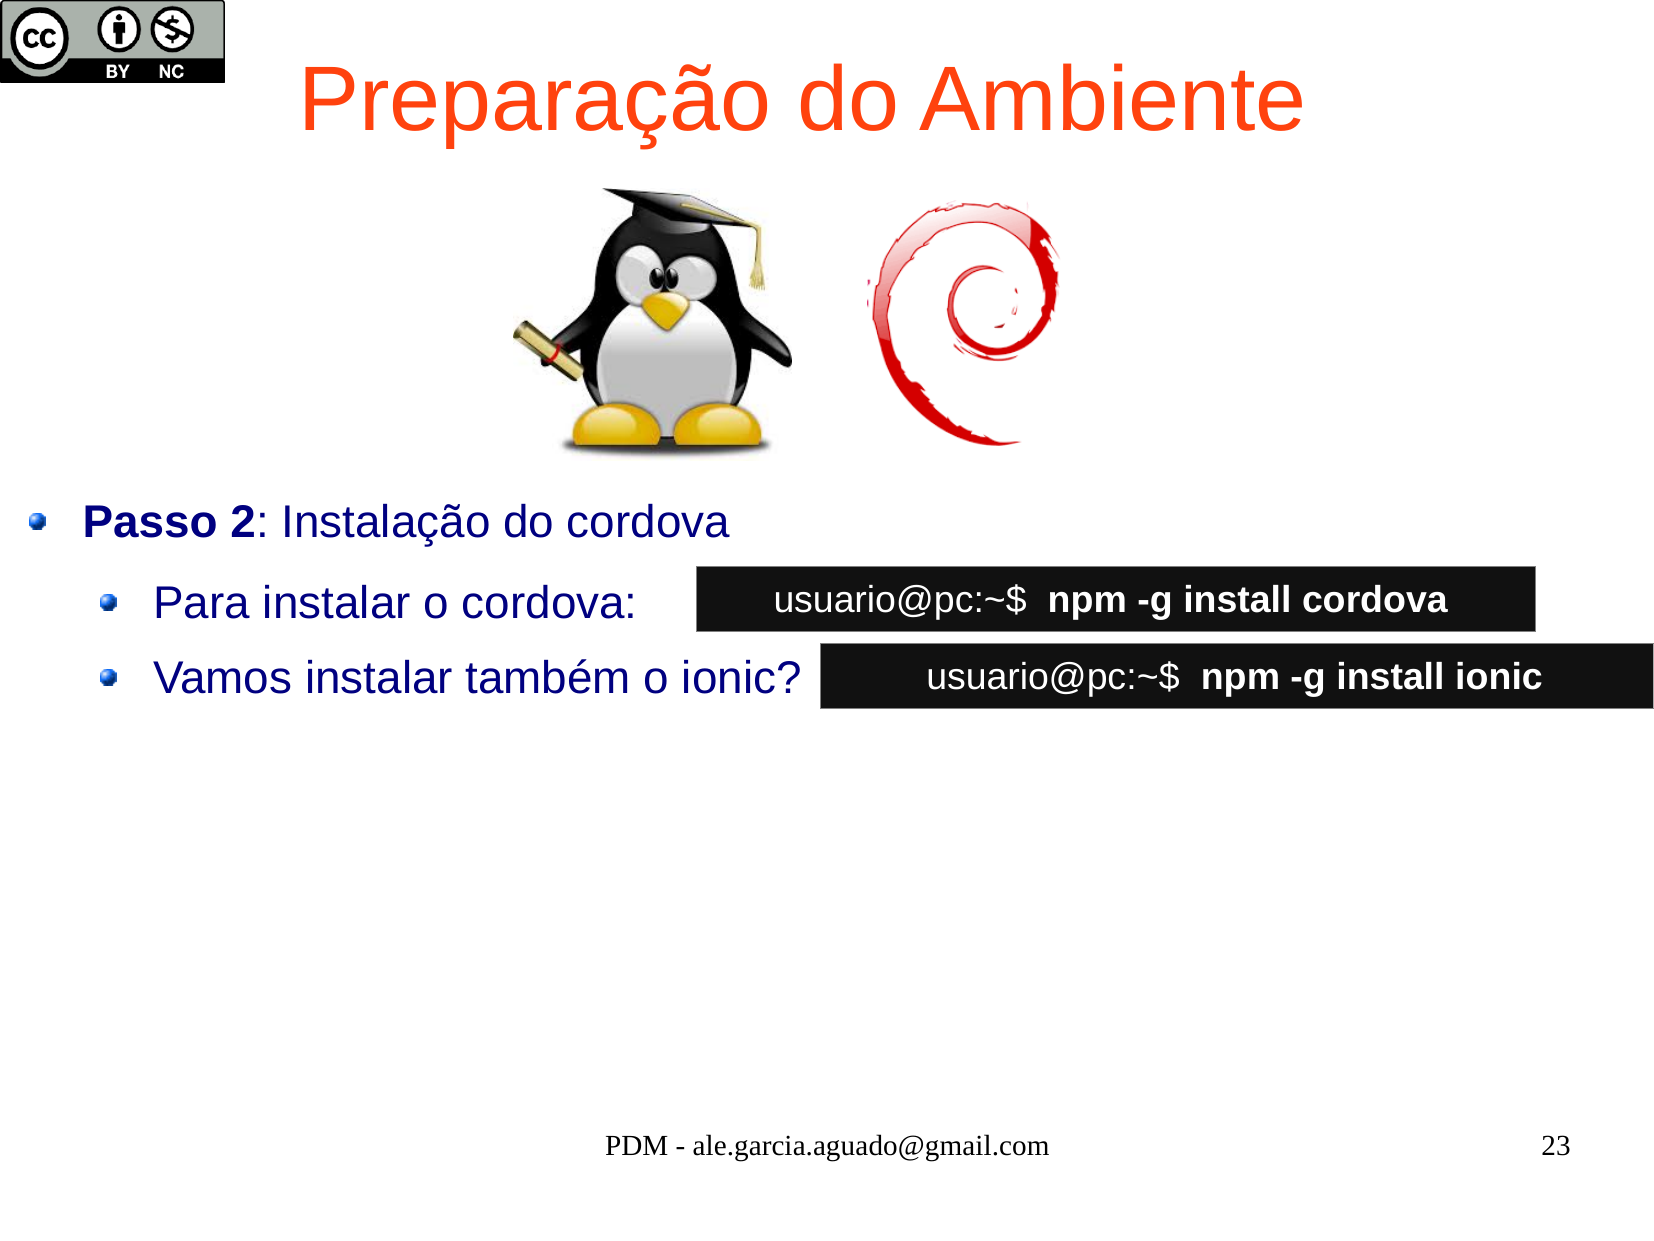

# Preparação do Ambiente
Passo 2: Instalação do cordova
Para instalar o cordova:
Vamos instalar também o ionic?
usuario@pc:~$ npm -g install cordova
usuario@pc:~$ npm -g install ionic
PDM - ale.garcia.aguado@gmail.com
23